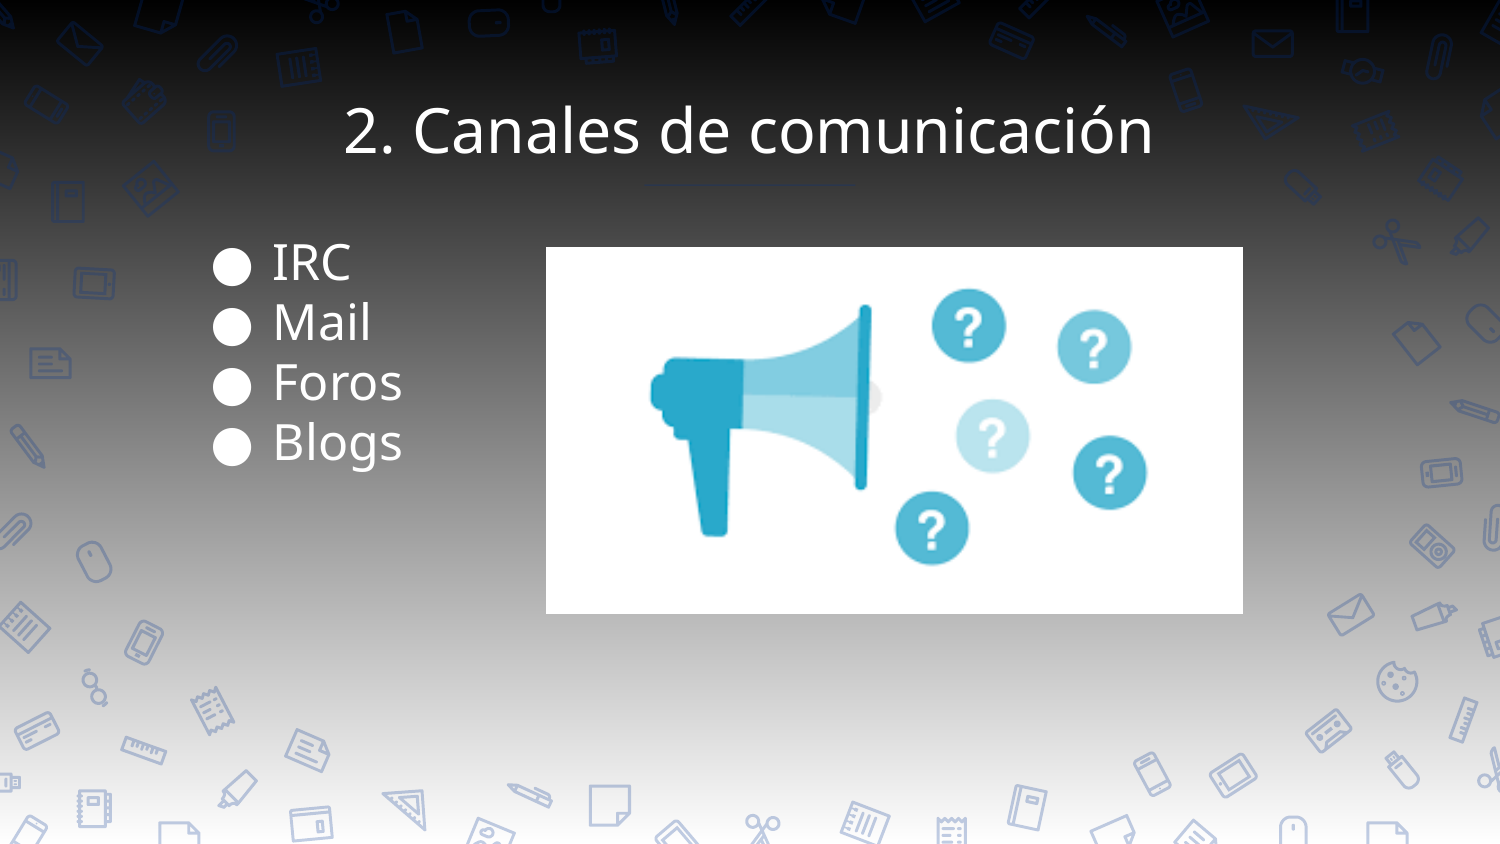

# 2. Canales de comunicación
IRC
Mail
Foros
Blogs